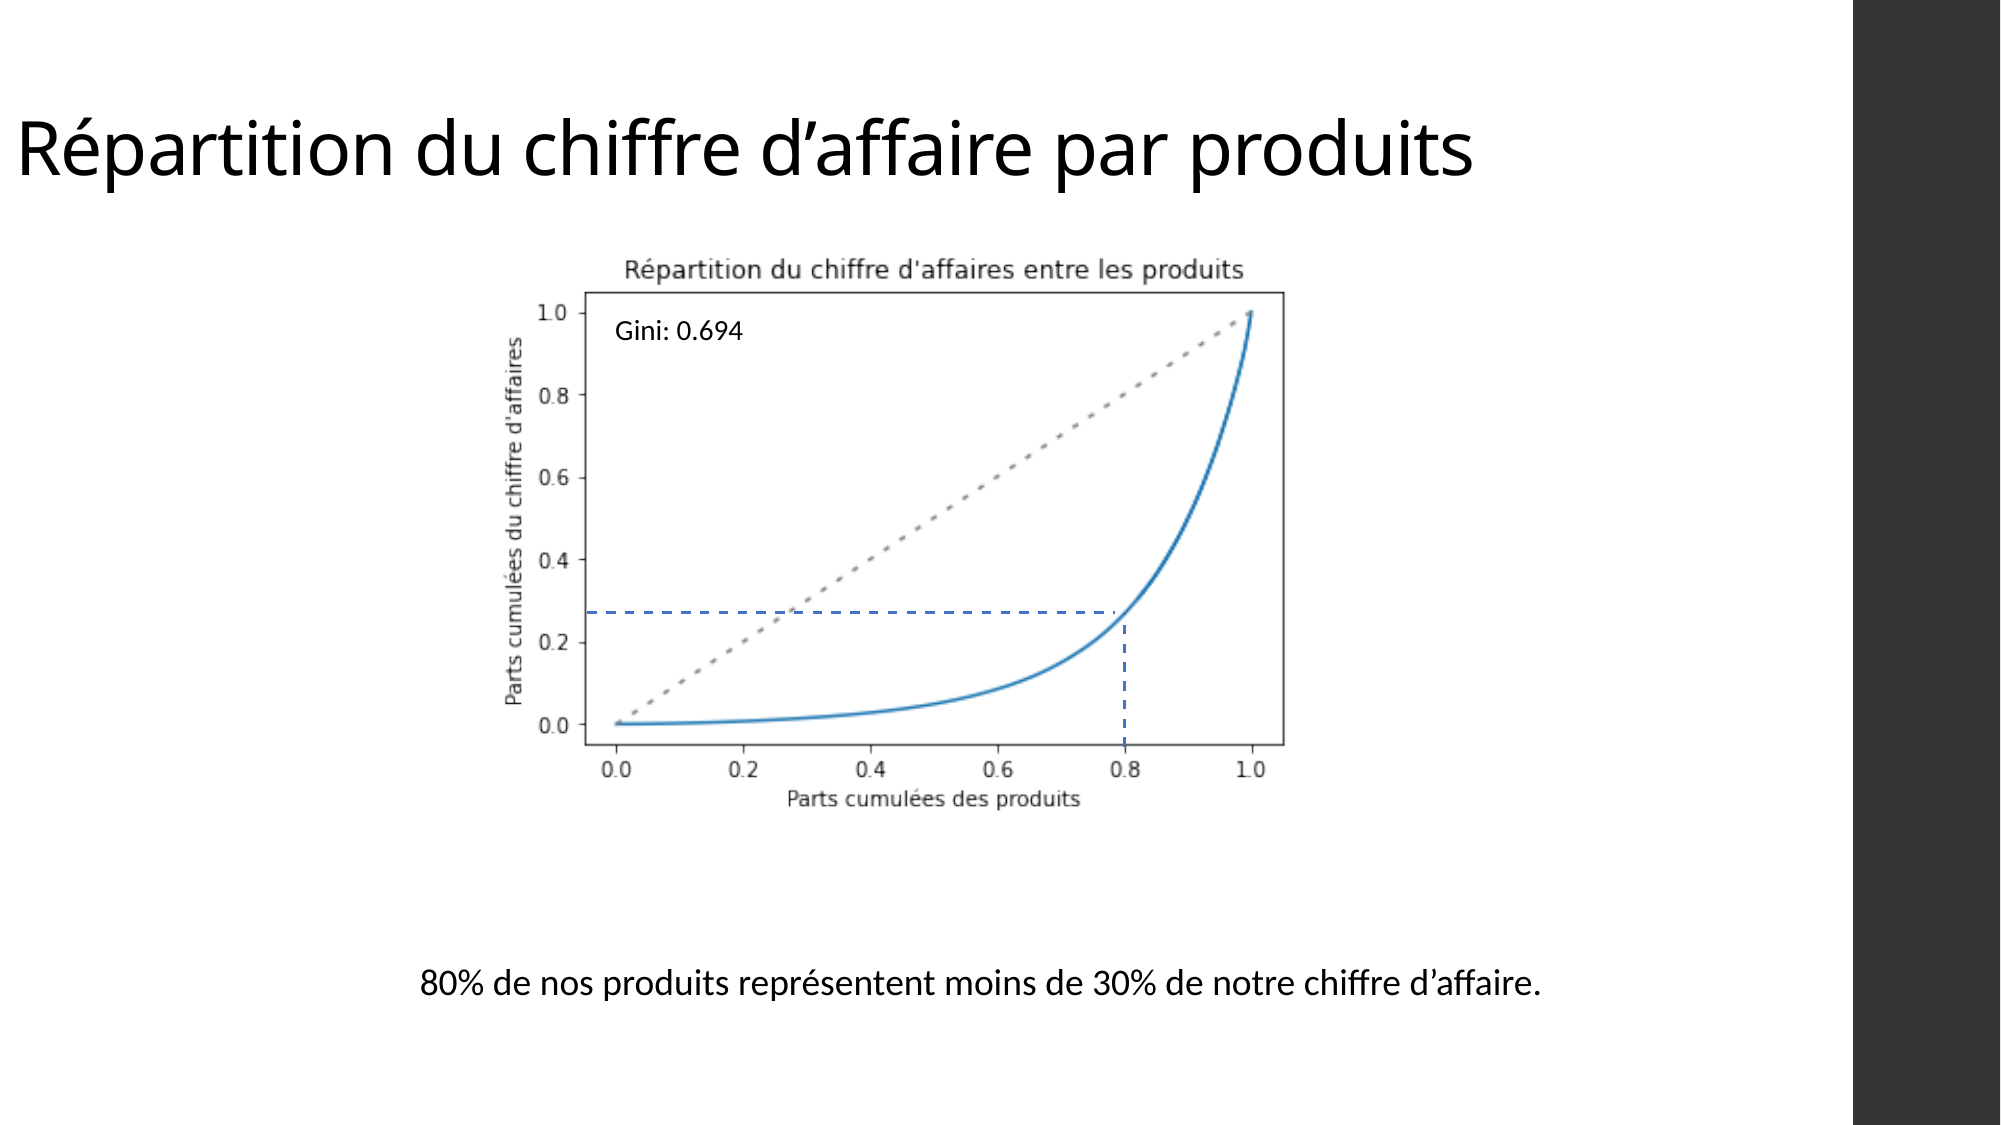

# Répartition du chiffre d’affaire par produits
Gini: 0.694
80% de nos produits représentent moins de 30% de notre chiffre d’affaire.